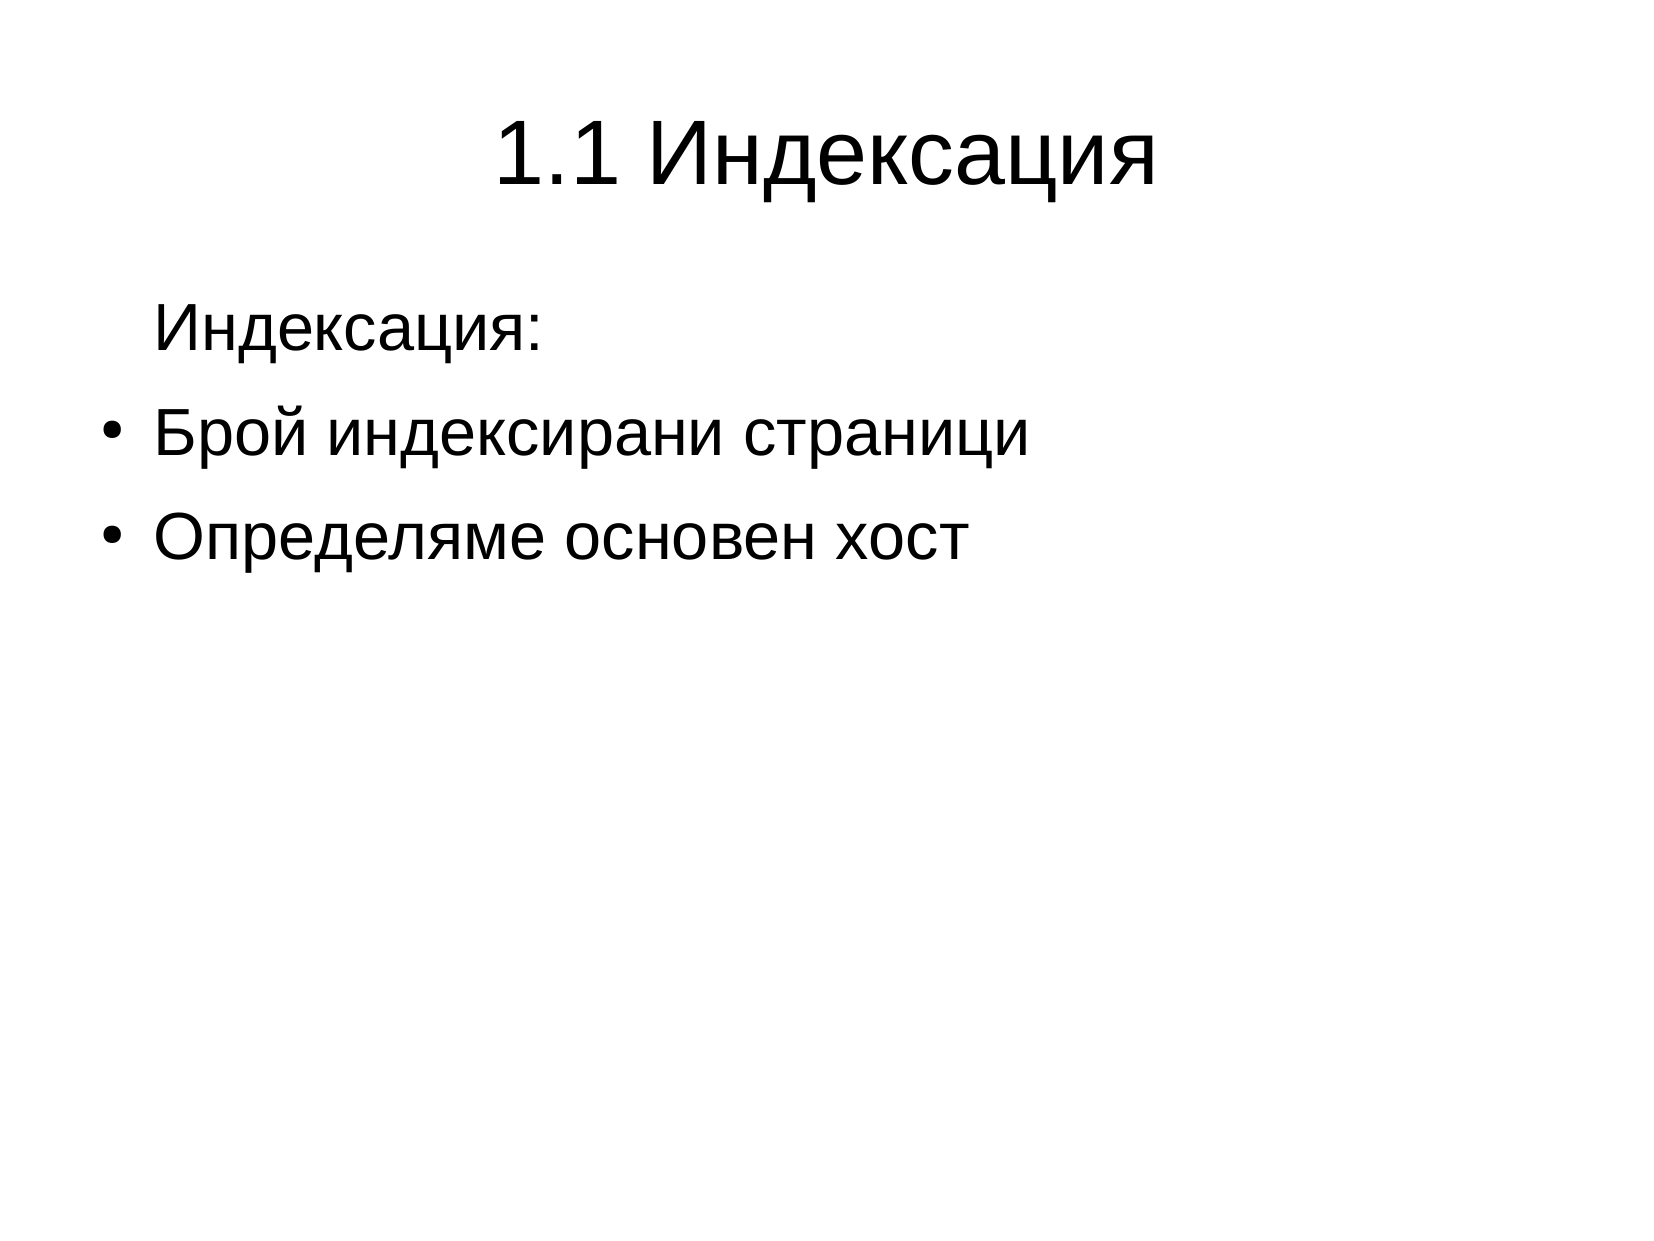

# 1.1 Индексация
Индексация:
Брой индексирани страници
Определяме основен хост